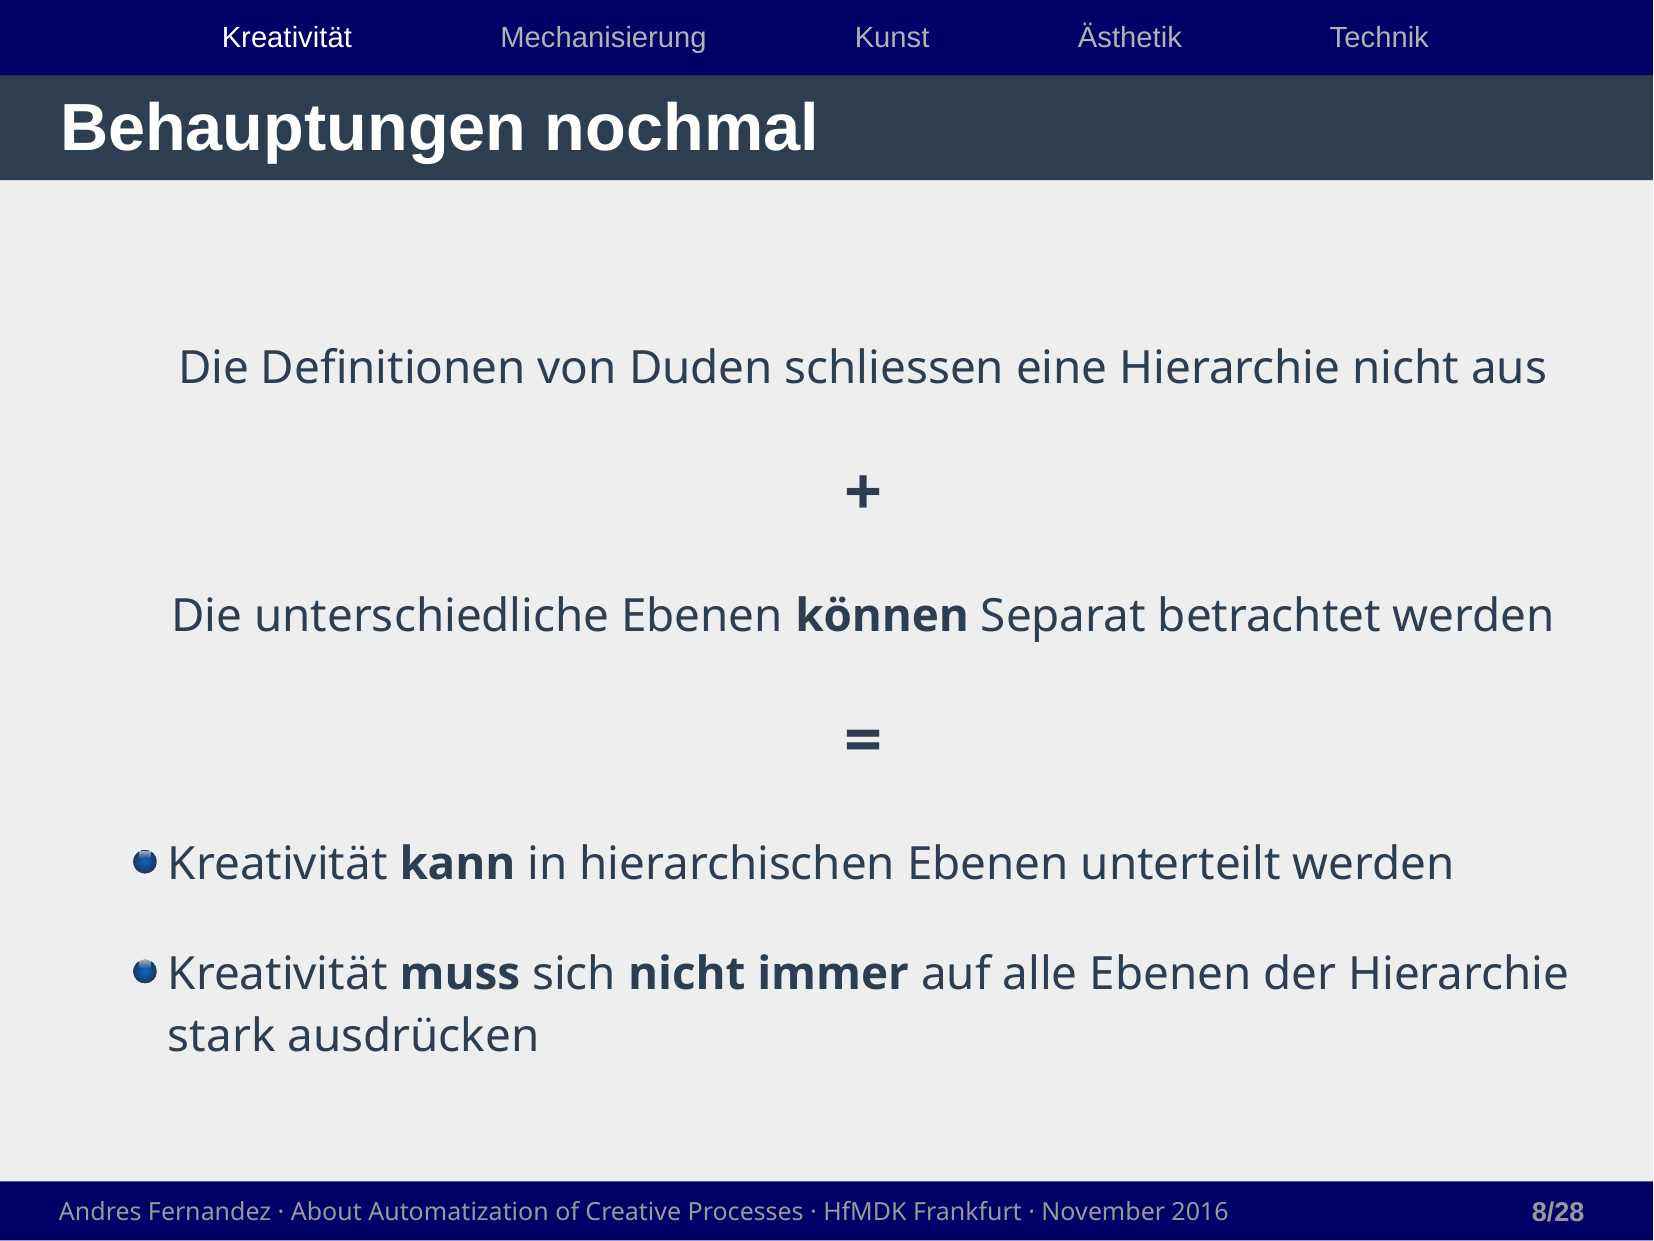

Kreativität Mechanisierung Kunst Ästhetik Technik
# Behauptungen nochmal
Die Definitionen von Duden schliessen eine Hierarchie nicht aus
+
Die unterschiedliche Ebenen können Separat betrachtet werden
=
Kreativität kann in hierarchischen Ebenen unterteilt werden
Kreativität muss sich nicht immer auf alle Ebenen der Hierarchie stark ausdrücken